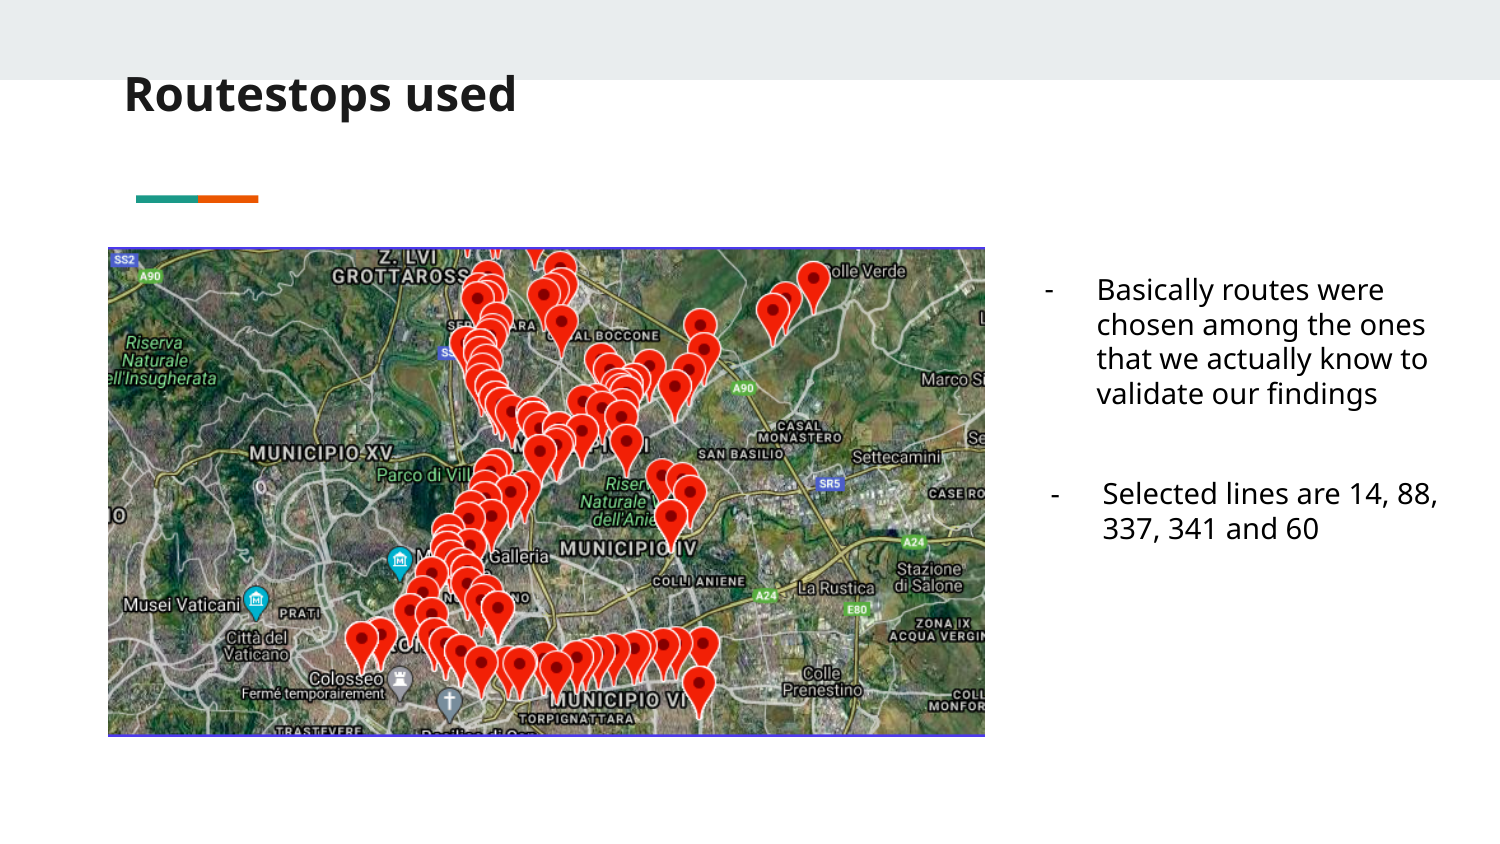

# Routestops used
Basically routes were chosen among the ones that we actually know to validate our findings
Selected lines are 14, 88, 337, 341 and 60